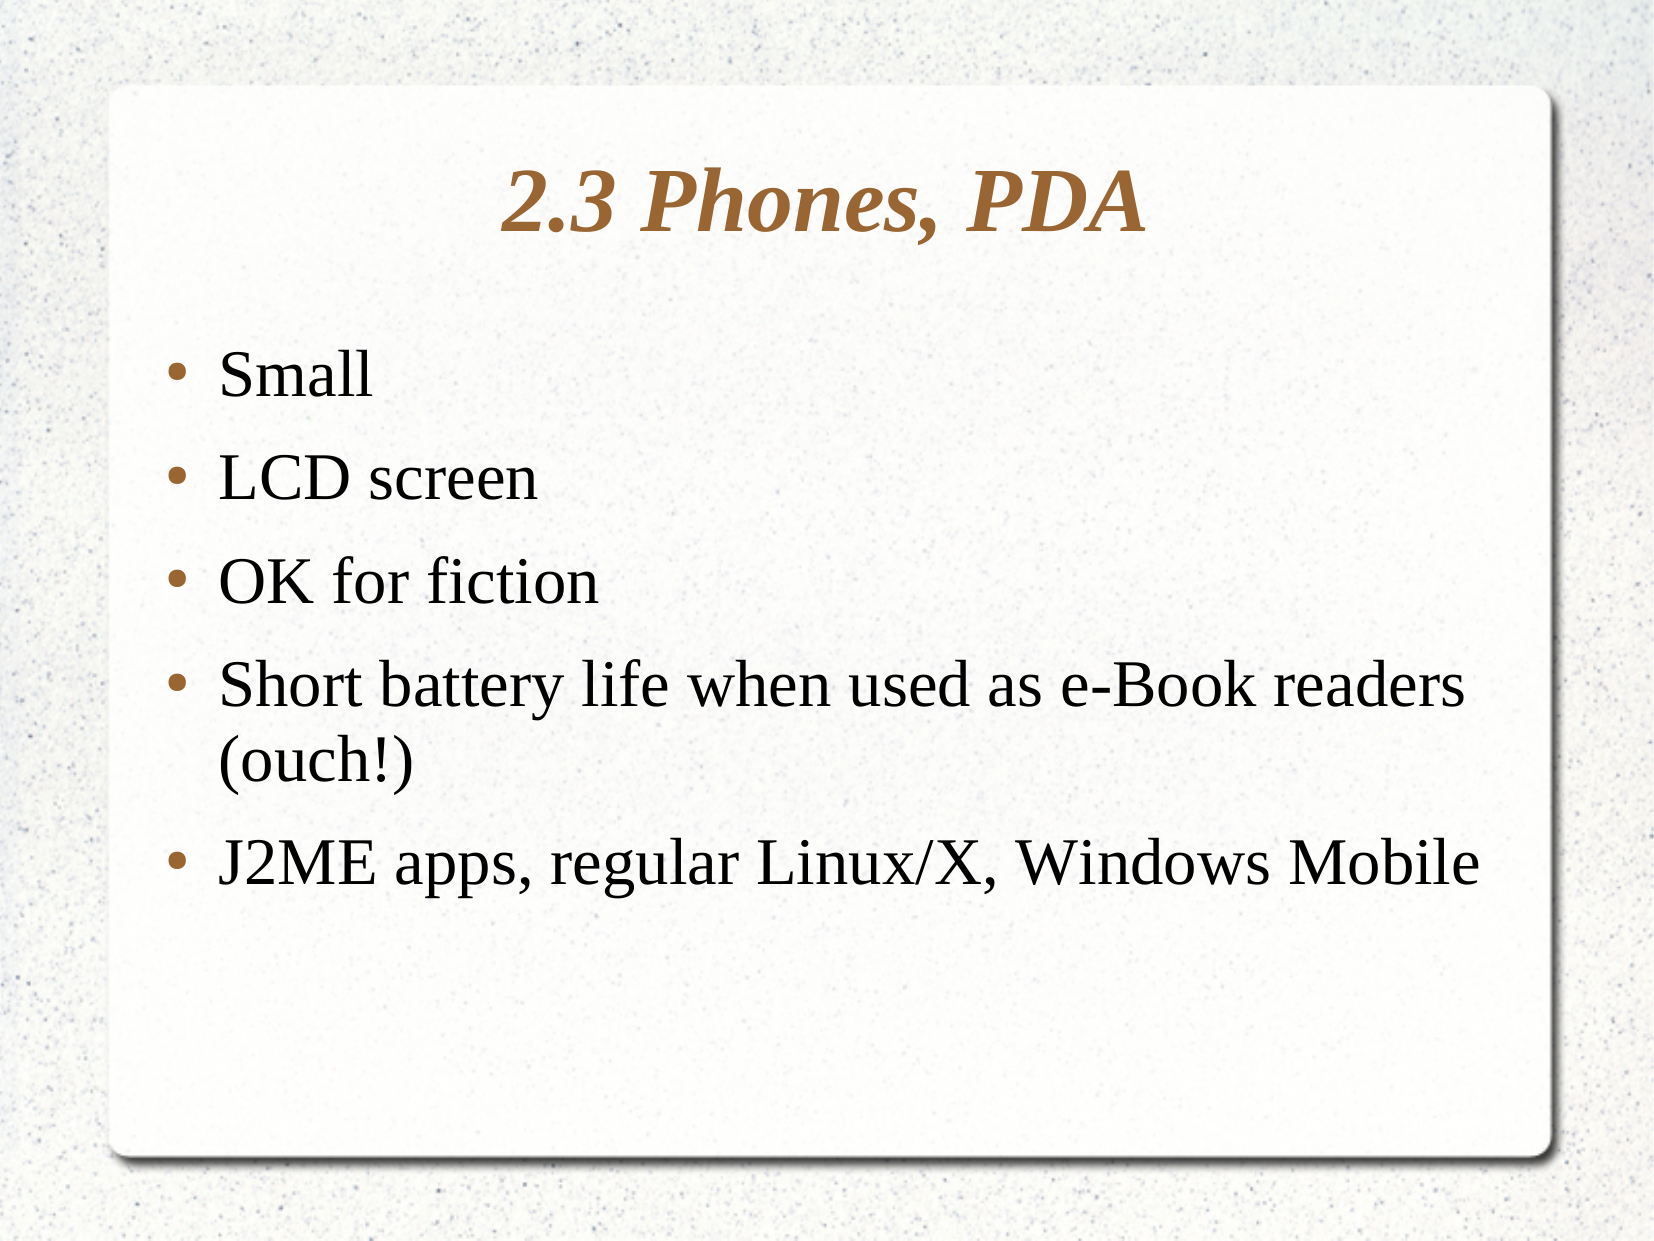

# 2.3 Phones, PDA
Small
LCD screen
OK for fiction
Short battery life when used as e-Book readers (ouch!)
J2ME apps, regular Linux/X, Windows Mobile